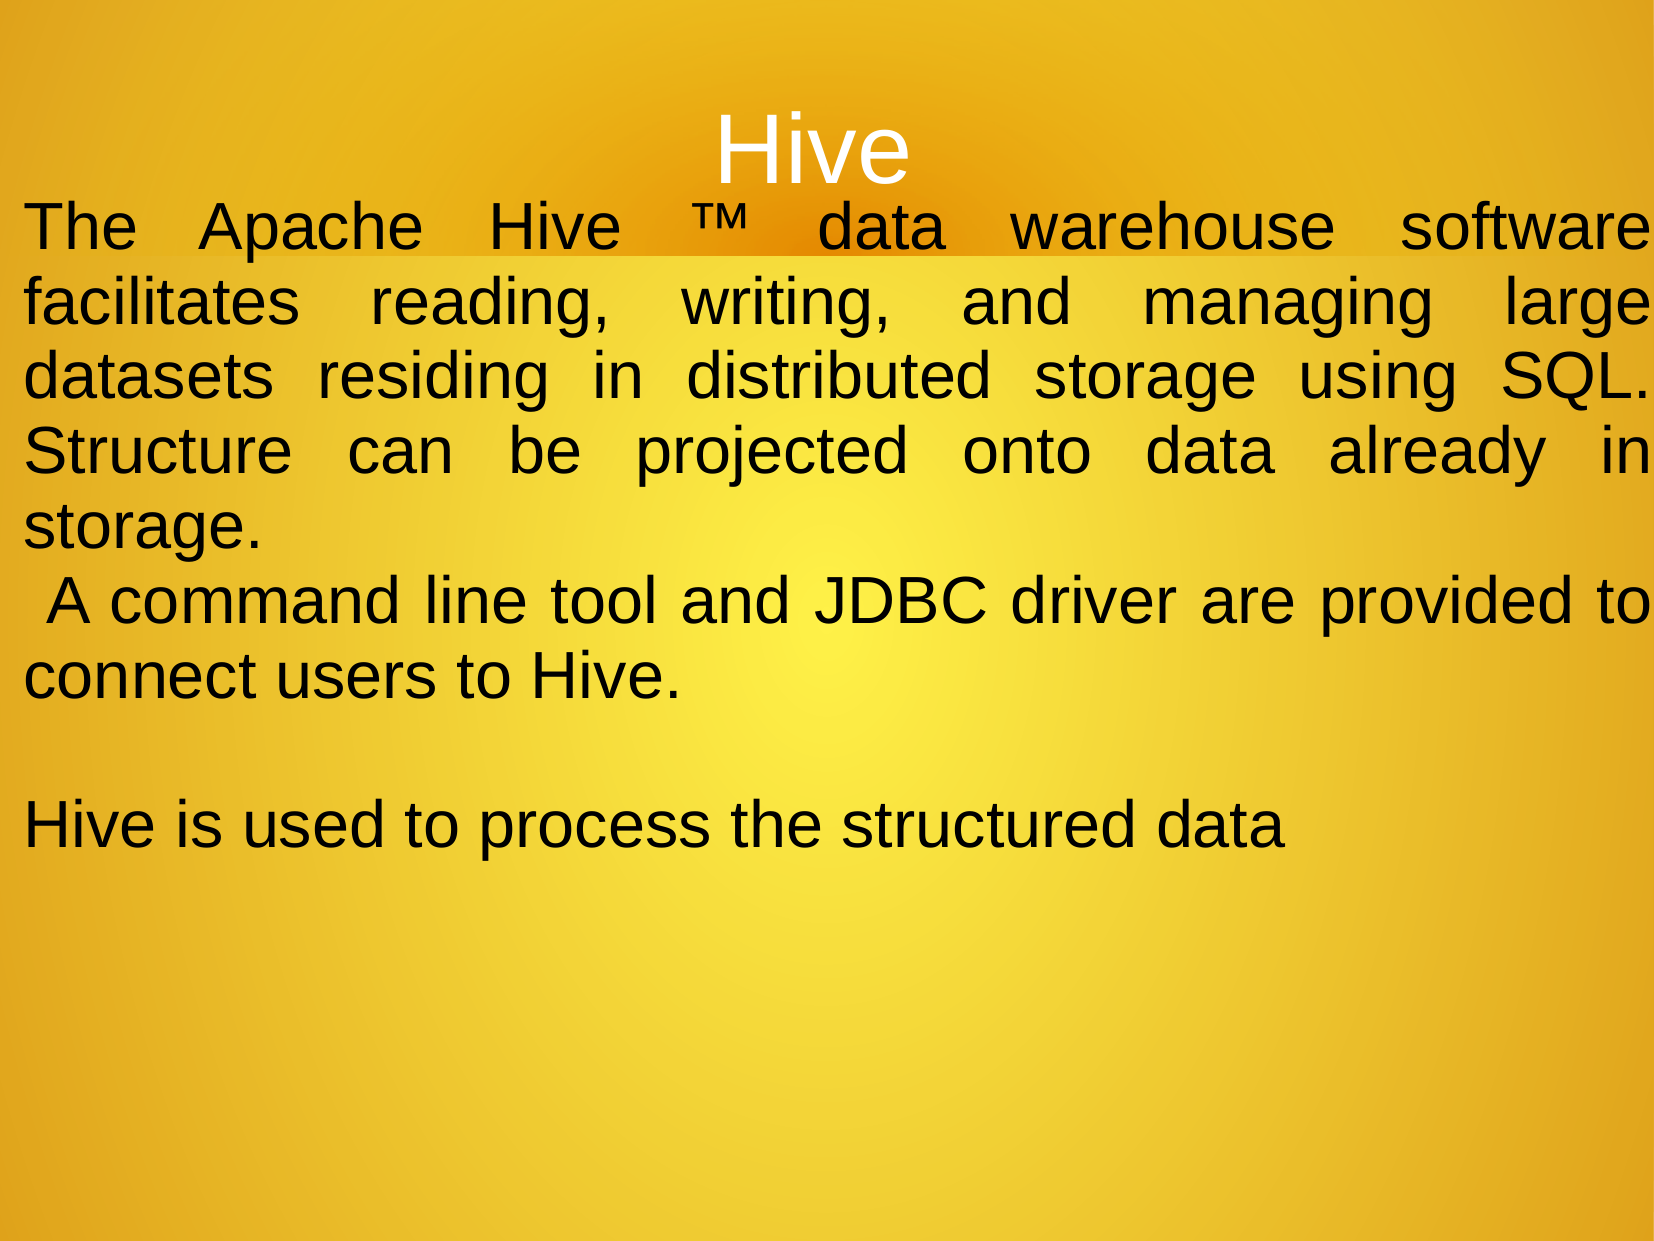

# Hive
The Apache Hive ™ data warehouse software facilitates reading, writing, and managing large datasets residing in distributed storage using SQL. Structure can be projected onto data already in storage.
 A command line tool and JDBC driver are provided to connect users to Hive.
Hive is used to process the structured data